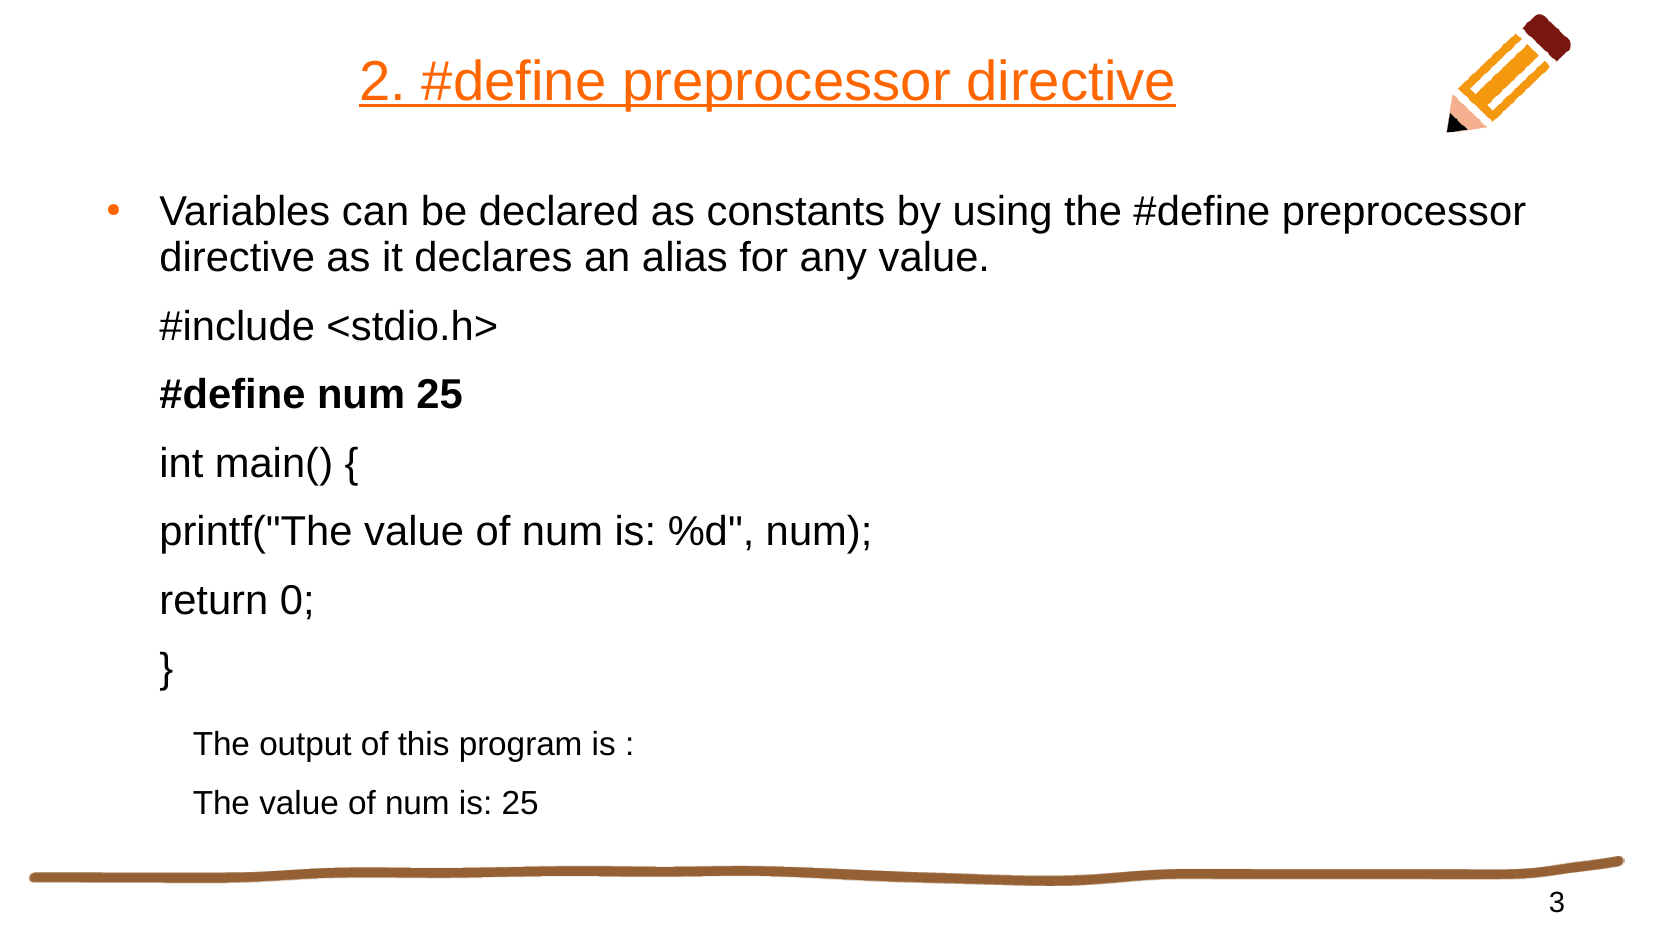

# 2. #define preprocessor directive
Variables can be declared as constants by using the #define preprocessor directive as it declares an alias for any value.
#include <stdio.h>
#define num 25
int main() {
printf("The value of num is: %d", num);
return 0;
}
The output of this program is :
The value of num is: 25
3